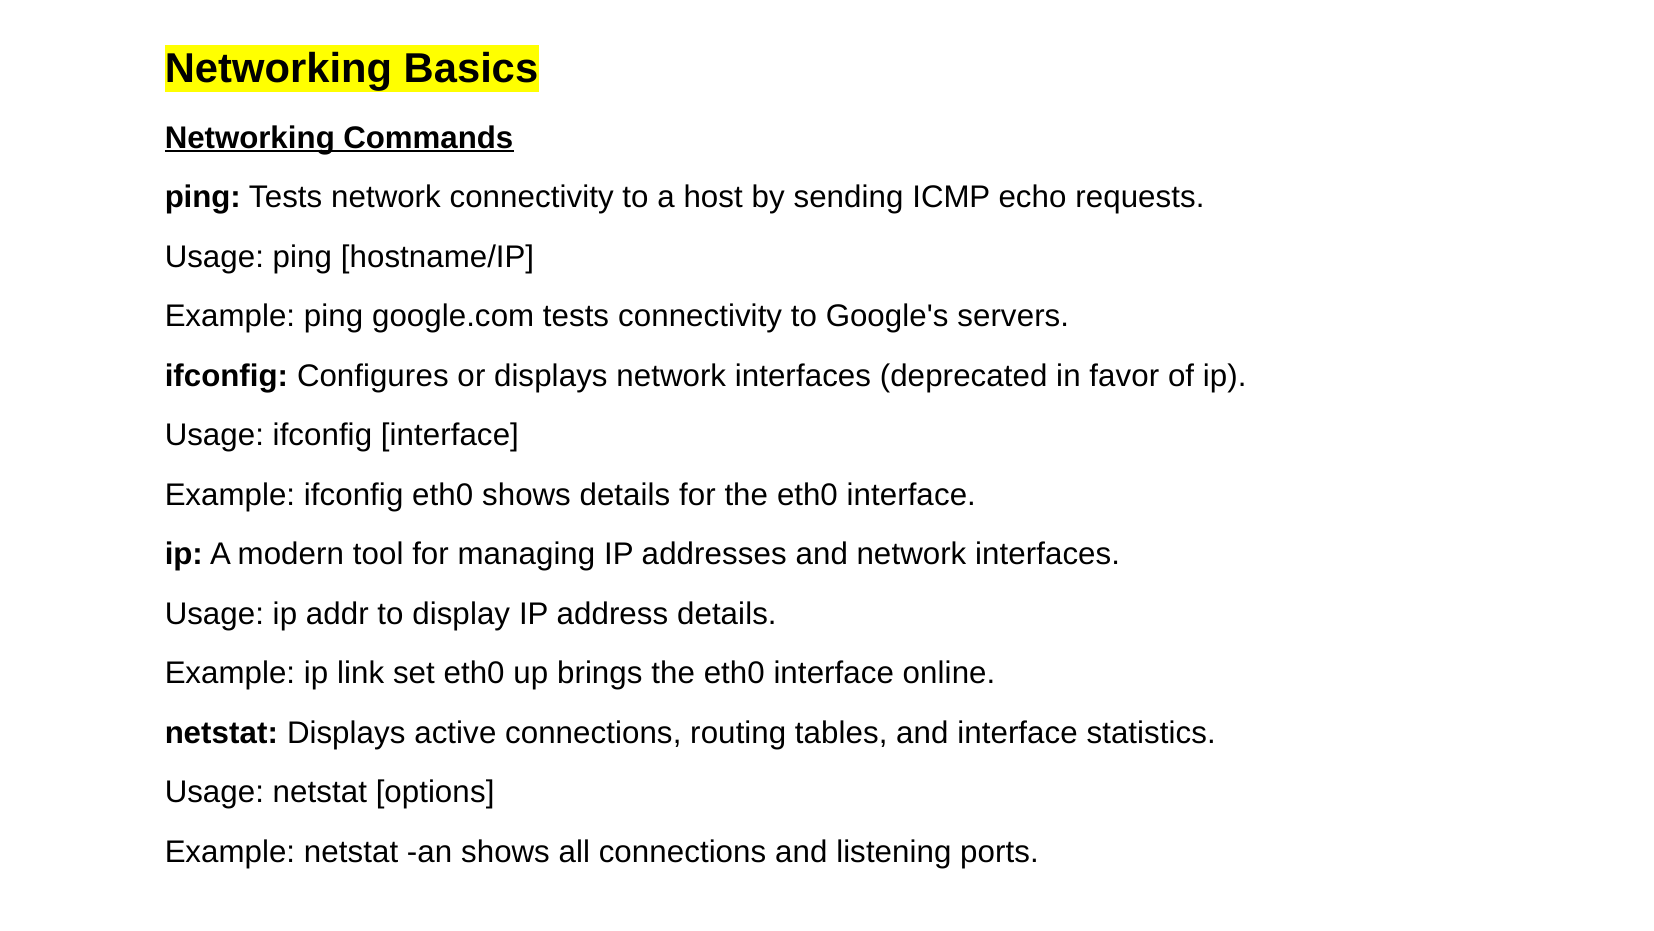

Networking Basics
Networking Commands
ping: Tests network connectivity to a host by sending ICMP echo requests.
Usage: ping [hostname/IP]
Example: ping google.com tests connectivity to Google's servers.
ifconfig: Configures or displays network interfaces (deprecated in favor of ip).
Usage: ifconfig [interface]
Example: ifconfig eth0 shows details for the eth0 interface.
ip: A modern tool for managing IP addresses and network interfaces.
Usage: ip addr to display IP address details.
Example: ip link set eth0 up brings the eth0 interface online.
netstat: Displays active connections, routing tables, and interface statistics.
Usage: netstat [options]
Example: netstat -an shows all connections and listening ports.